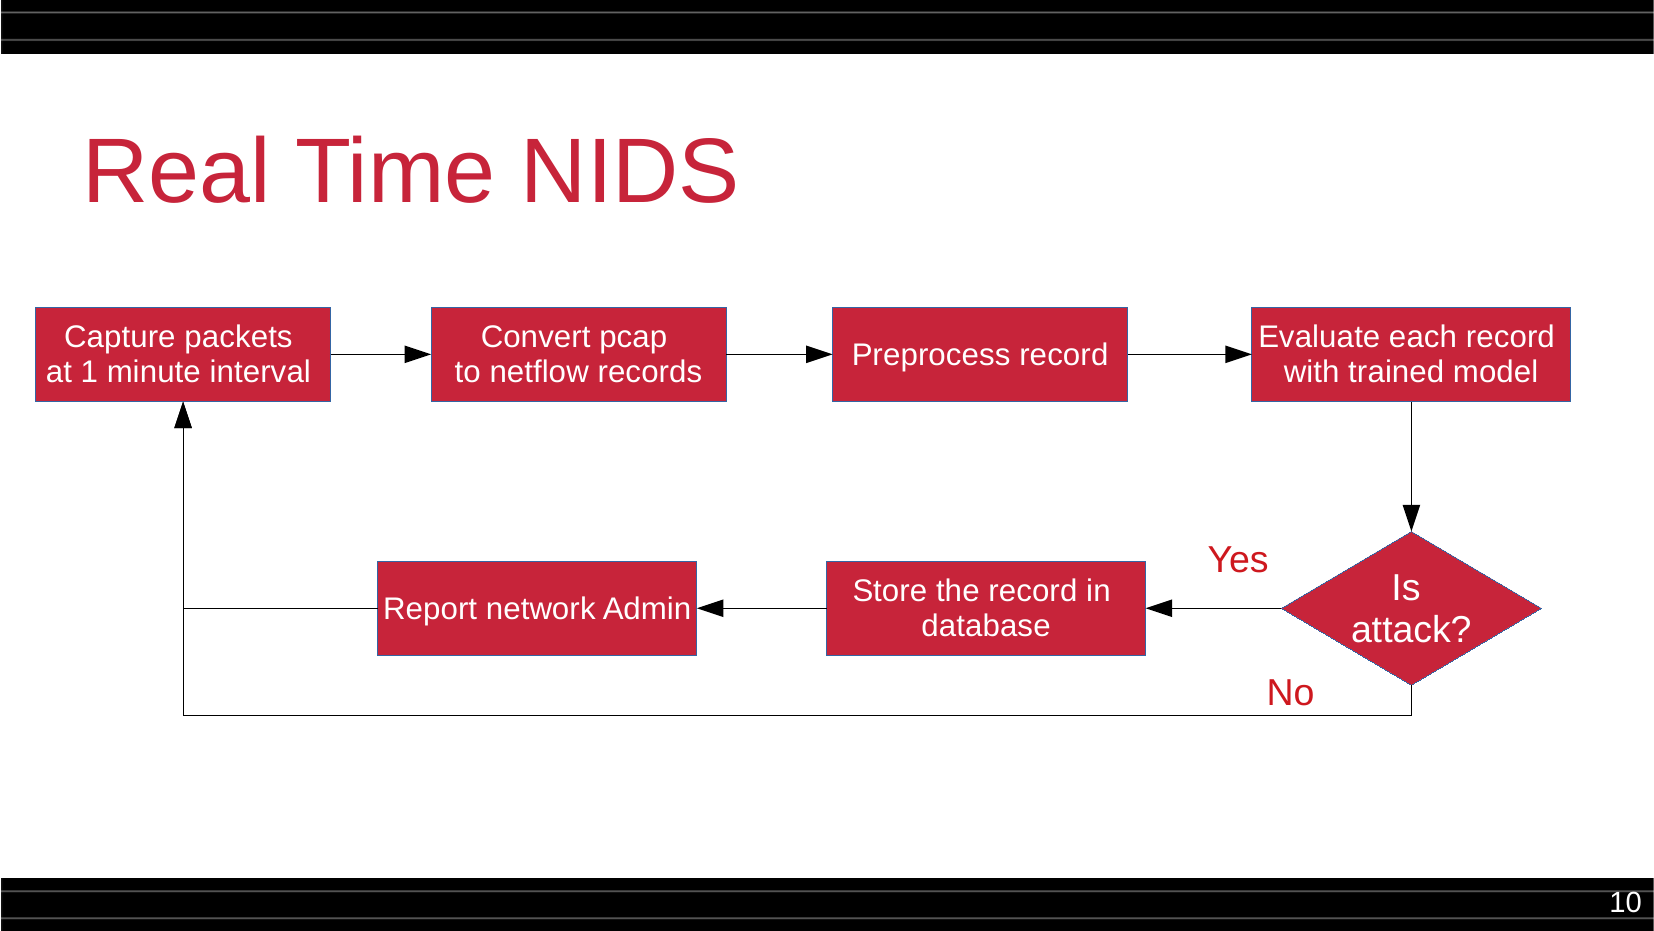

# Real Time NIDS
Capture packets
at 1 minute interval
Convert pcap
to netflow records
Preprocess record
Evaluate each record
with trained model
Yes
Is
attack?
Report network Admin
Store the record in
database
No